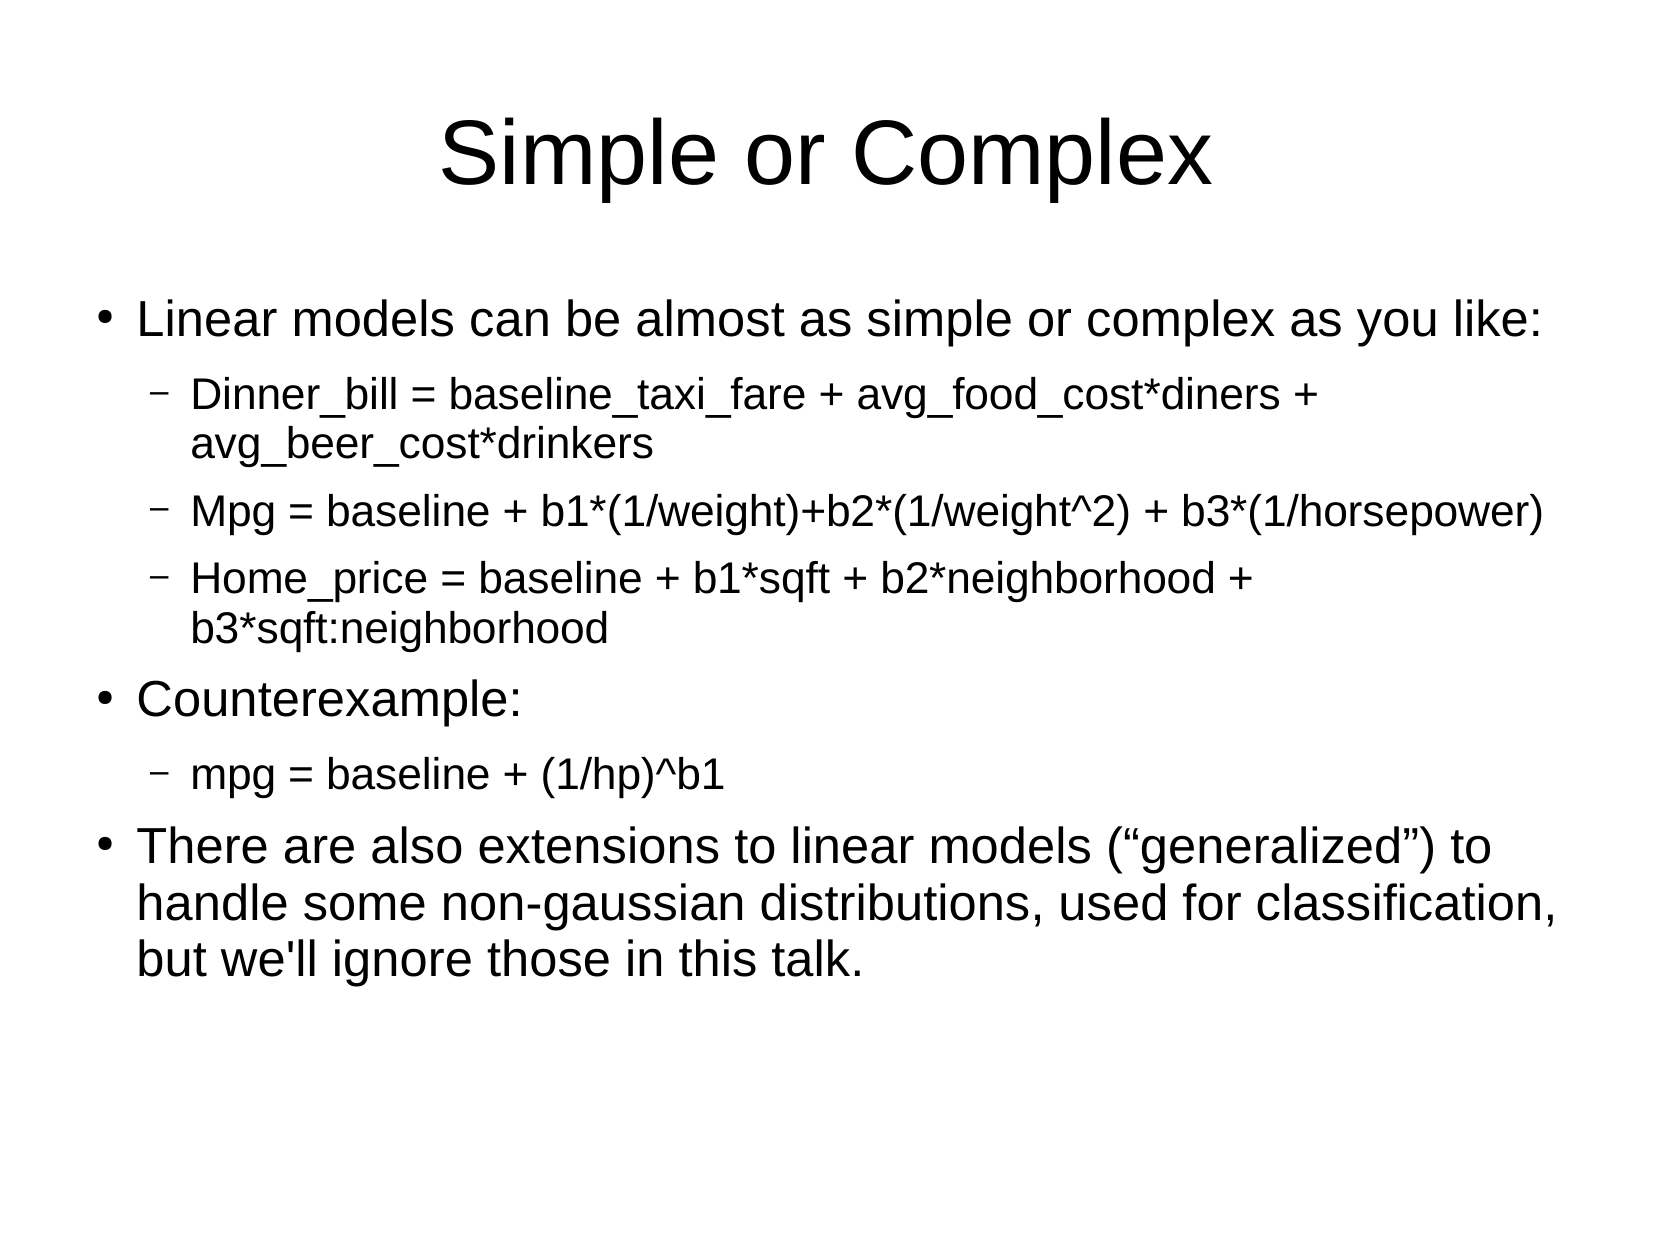

# Simple or Complex
Linear models can be almost as simple or complex as you like:
Dinner_bill = baseline_taxi_fare + avg_food_cost*diners + avg_beer_cost*drinkers
Mpg = baseline + b1*(1/weight)+b2*(1/weight^2) + b3*(1/horsepower)
Home_price = baseline + b1*sqft + b2*neighborhood + b3*sqft:neighborhood
Counterexample:
mpg = baseline + (1/hp)^b1
There are also extensions to linear models (“generalized”) to handle some non-gaussian distributions, used for classification, but we'll ignore those in this talk.